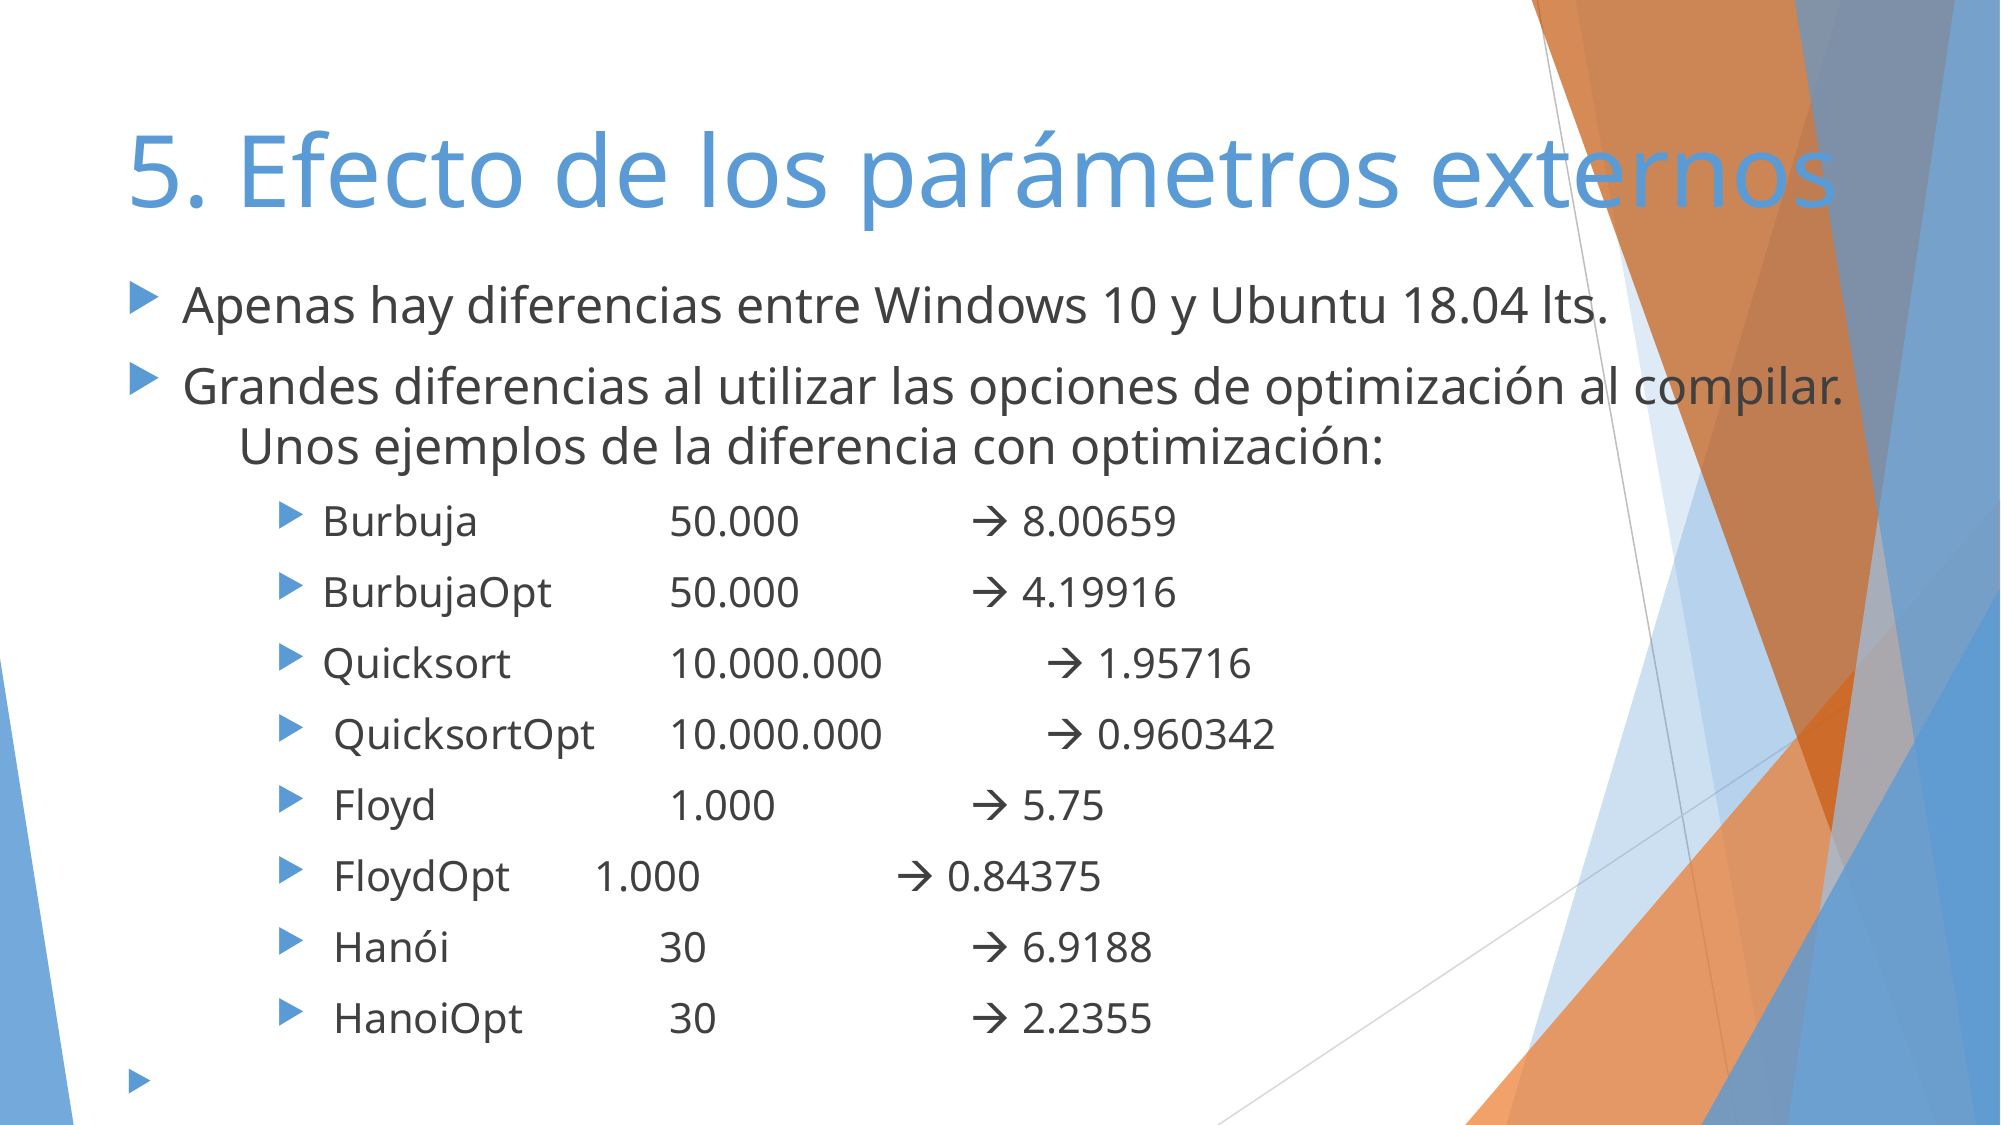

# 5. Efecto de los parámetros externos
Apenas hay diferencias entre Windows 10 y Ubuntu 18.04 lts.
Grandes diferencias al utilizar las opciones de optimización al compilar. Unos ejemplos de la diferencia con optimización:
Burbuja 			50.000 			 8.00659
BurbujaOpt		50.000 			 4.19916
Quicksort 	 	10.000.000 		 1.95716
 QuicksortOpt 	10.000.000 		 0.960342
 Floyd 		 	1.000 			 5.75
 FloydOpt		1.000 			 0.84375
 Hanói 		 30 				 6.9188
 HanoiOpt 	 	30 				 2.2355